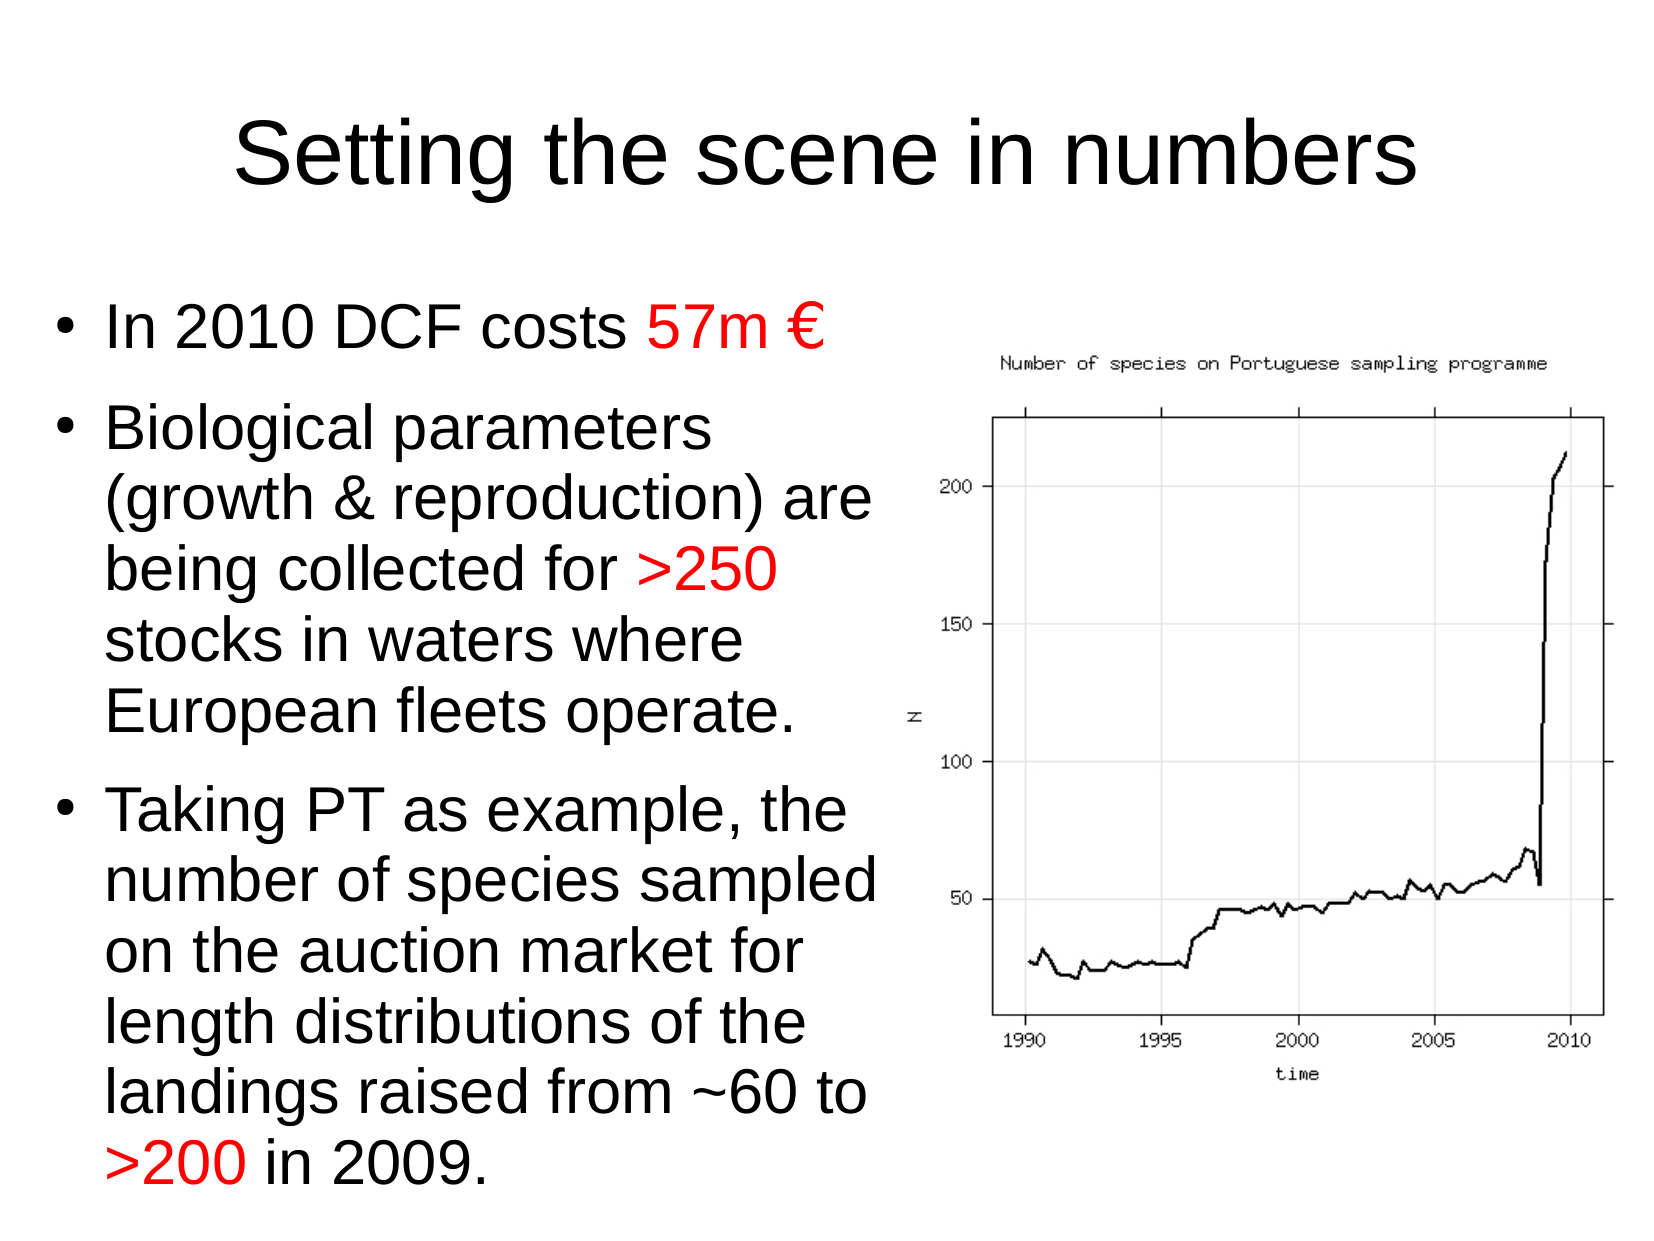

# Setting the scene in numbers
In 2010 DCF costs 57m €
Biological parameters (growth & reproduction) are being collected for >250 stocks in waters where European fleets operate.
Taking PT as example, the number of species sampled on the auction market for length distributions of the landings raised from ~60 to >200 in 2009.